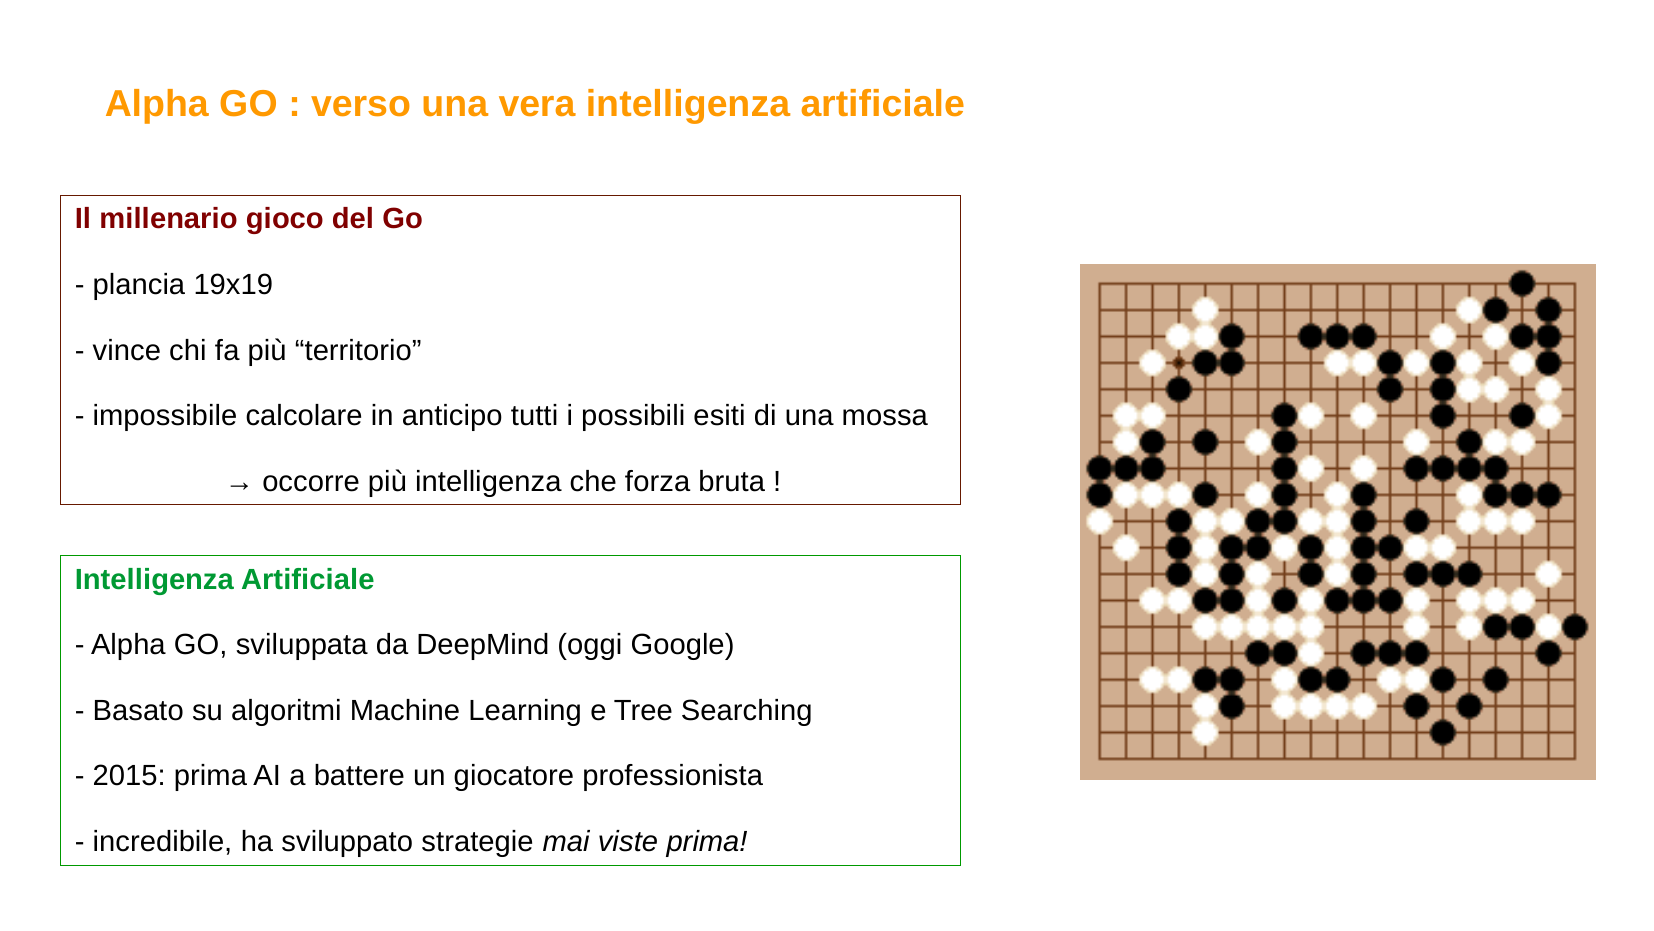

Alpha GO : verso una vera intelligenza artificiale
Il millenario gioco del Go
- plancia 19x19
- vince chi fa più “territorio”
- impossibile calcolare in anticipo tutti i possibili esiti di una mossa
		→ occorre più intelligenza che forza bruta !
Intelligenza Artificiale
- Alpha GO, sviluppata da DeepMind (oggi Google)
- Basato su algoritmi Machine Learning e Tree Searching
- 2015: prima AI a battere un giocatore professionista
- incredibile, ha sviluppato strategie mai viste prima!